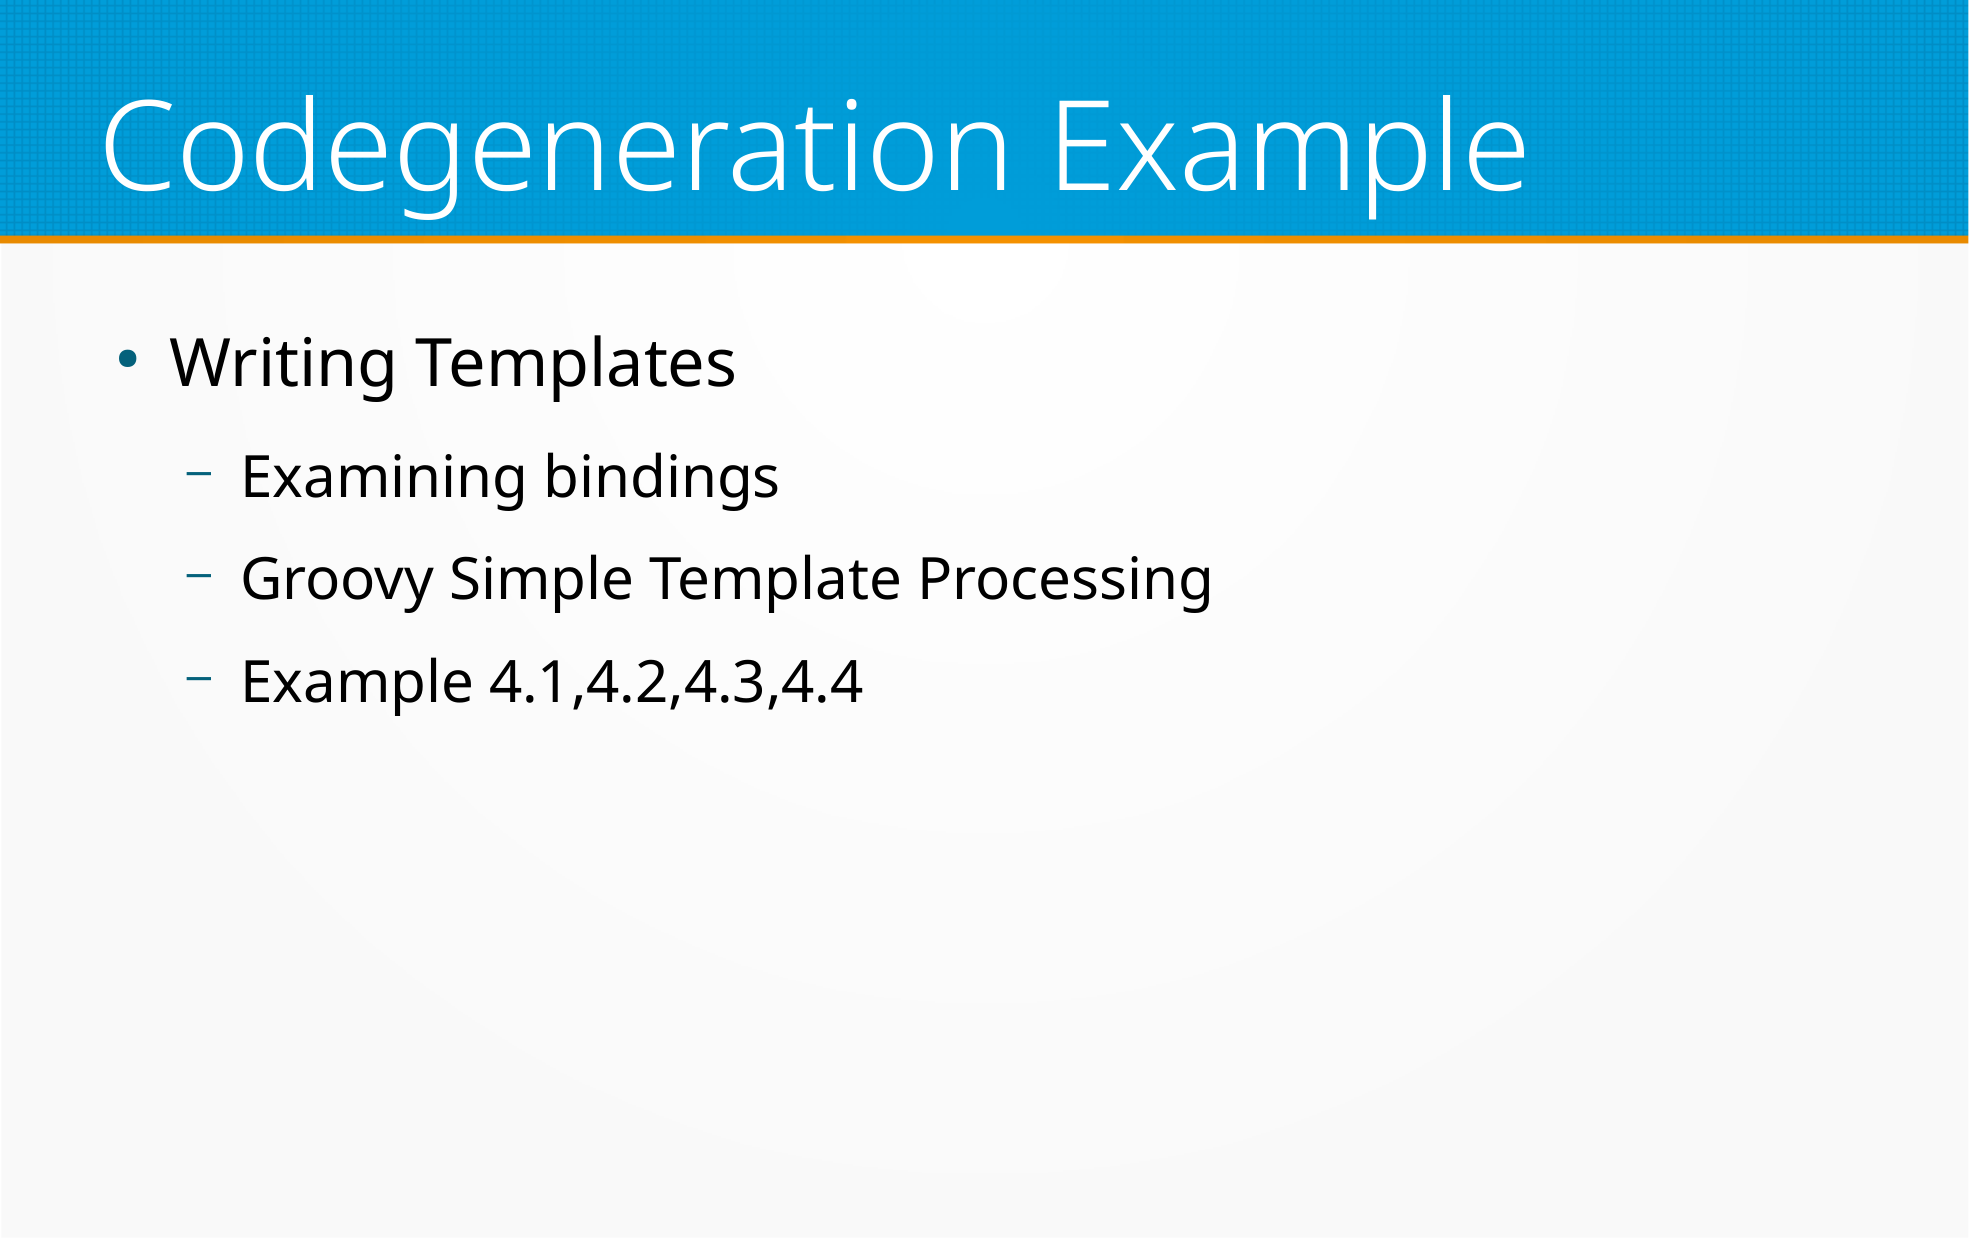

# Codegeneration Example
Writing Templates
Examining bindings
Groovy Simple Template Processing
Example 4.1,4.2,4.3,4.4